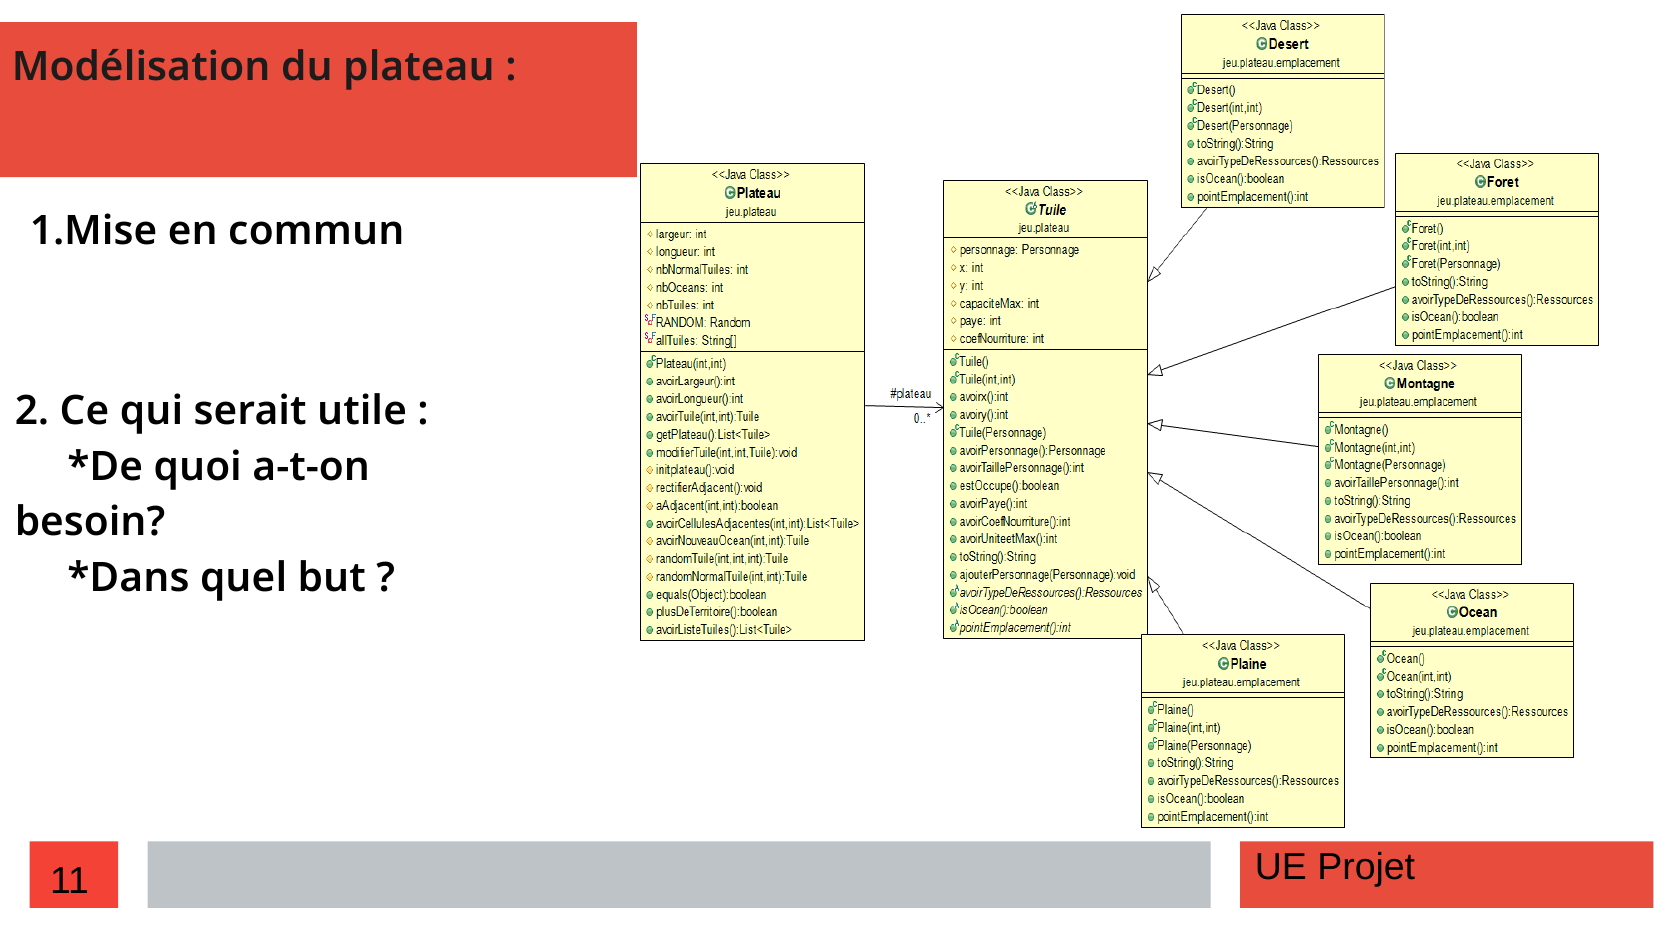

# Modélisation du plateau :
1.Mise en commun
2. Ce qui serait utile :
 *De quoi a-t-on besoin?
 *Dans quel but ?
UE Projet
11